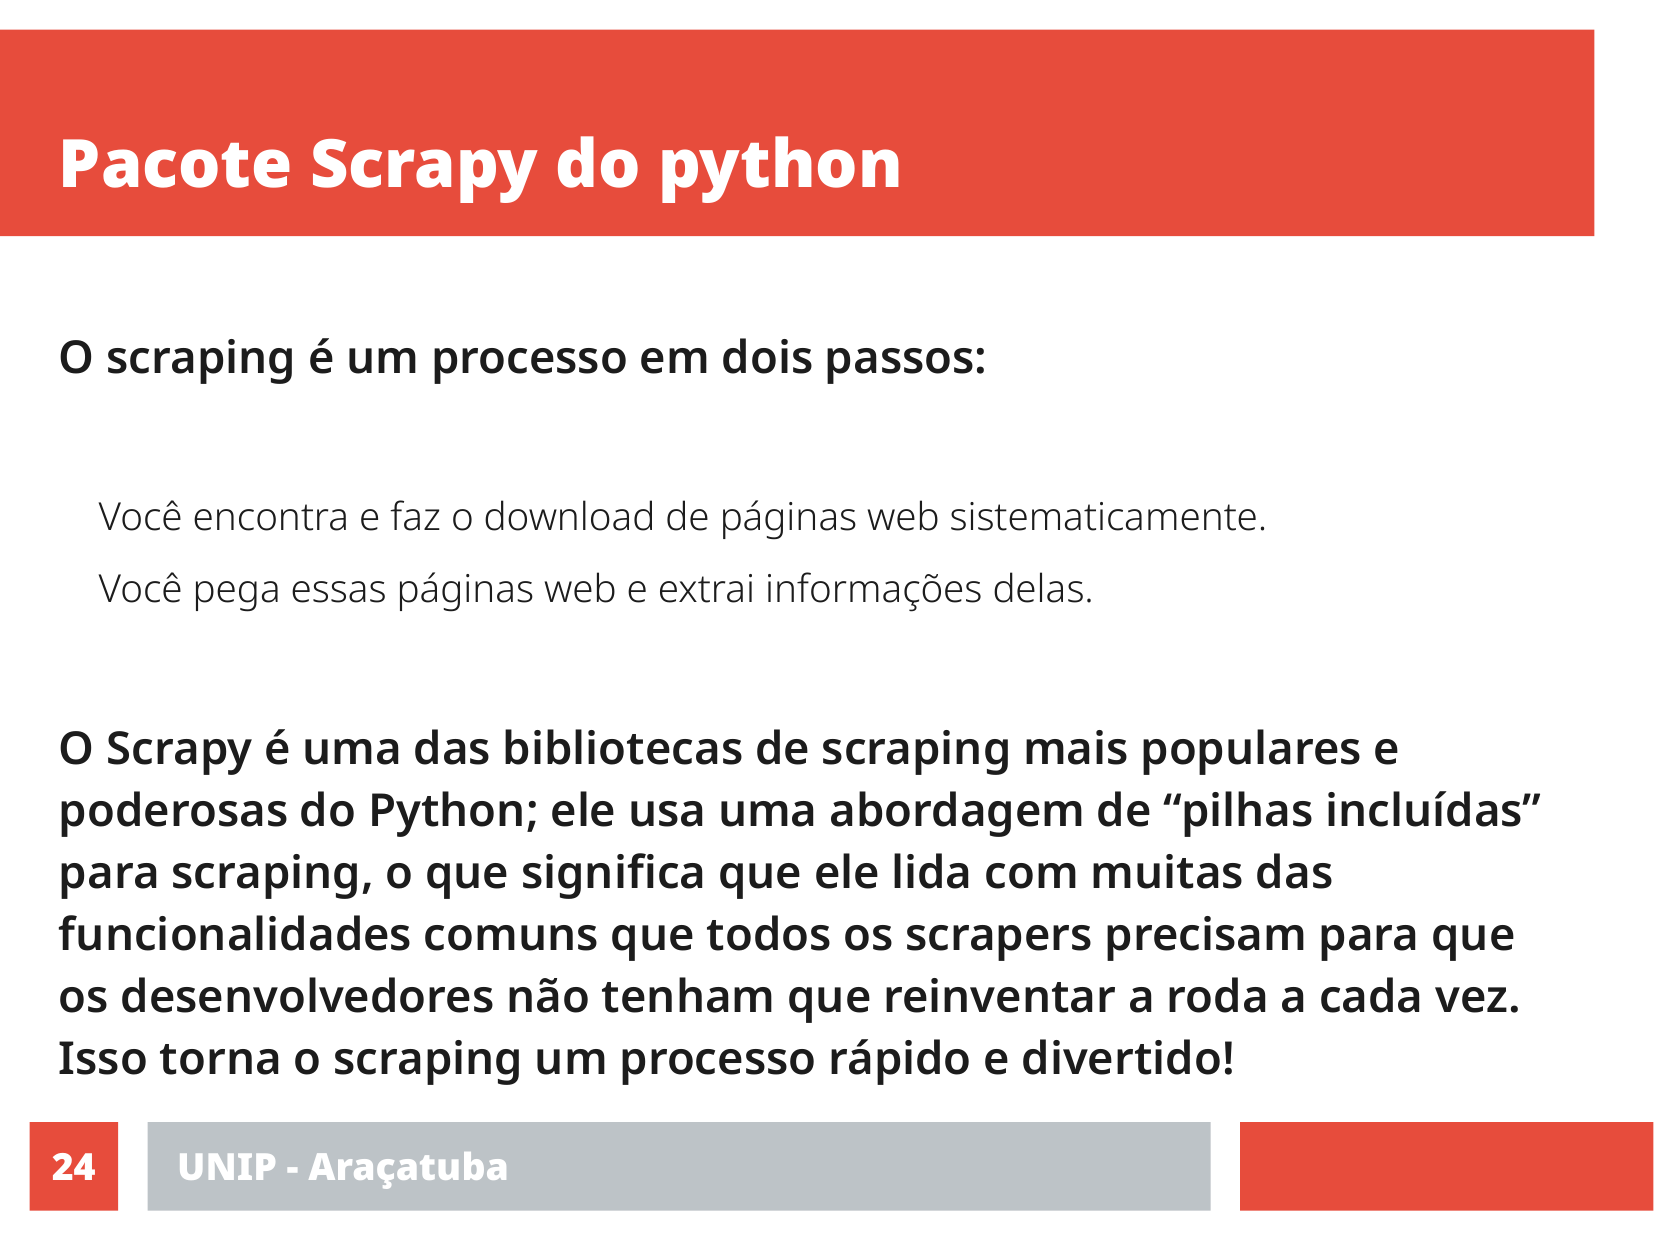

# Pacote Scrapy do python
O scraping é um processo em dois passos:
Você encontra e faz o download de páginas web sistematicamente.
Você pega essas páginas web e extrai informações delas.
O Scrapy é uma das bibliotecas de scraping mais populares e poderosas do Python; ele usa uma abordagem de “pilhas incluídas” para scraping, o que significa que ele lida com muitas das funcionalidades comuns que todos os scrapers precisam para que os desenvolvedores não tenham que reinventar a roda a cada vez. Isso torna o scraping um processo rápido e divertido!
24
UNIP - Araçatuba